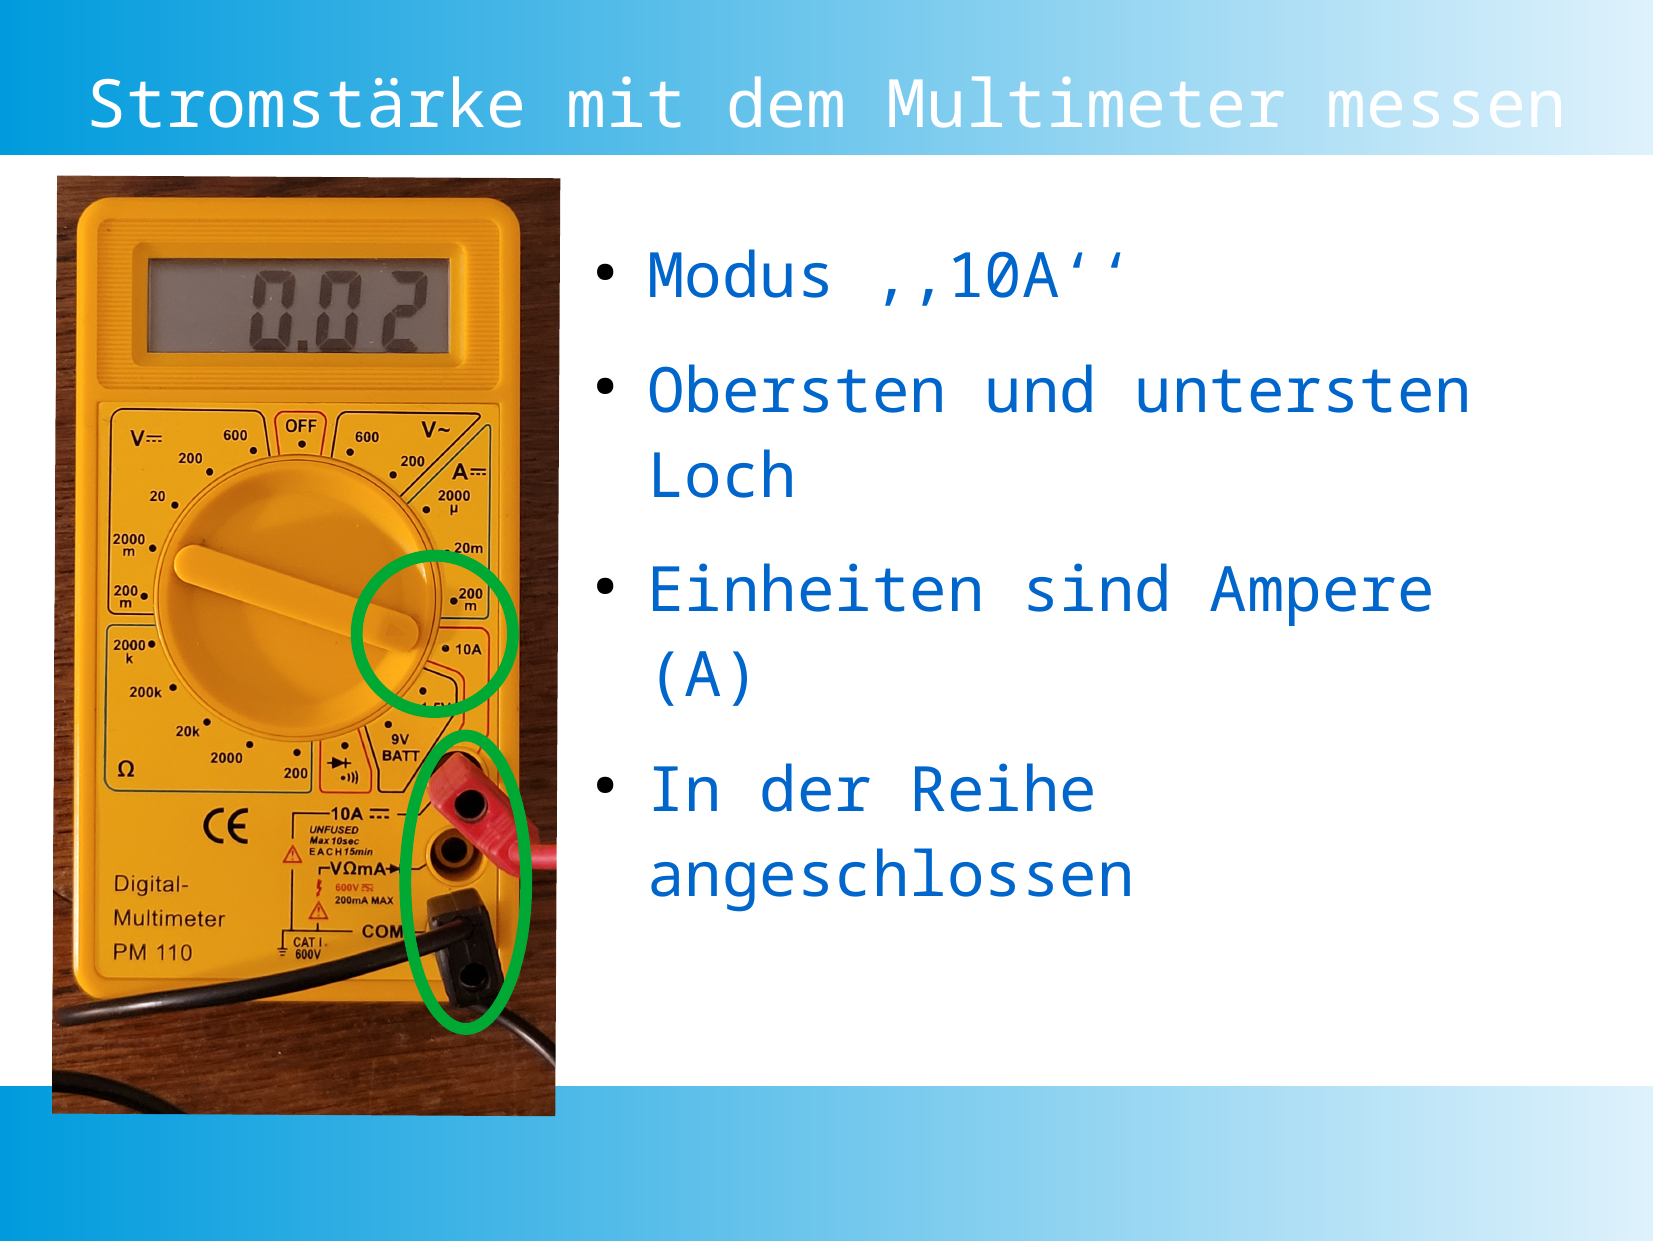

# Stromstärke mit dem Multimeter messen
Modus ,,10A‘‘
Obersten und untersten Loch
Einheiten sind Ampere (A)
In der Reihe angeschlossen